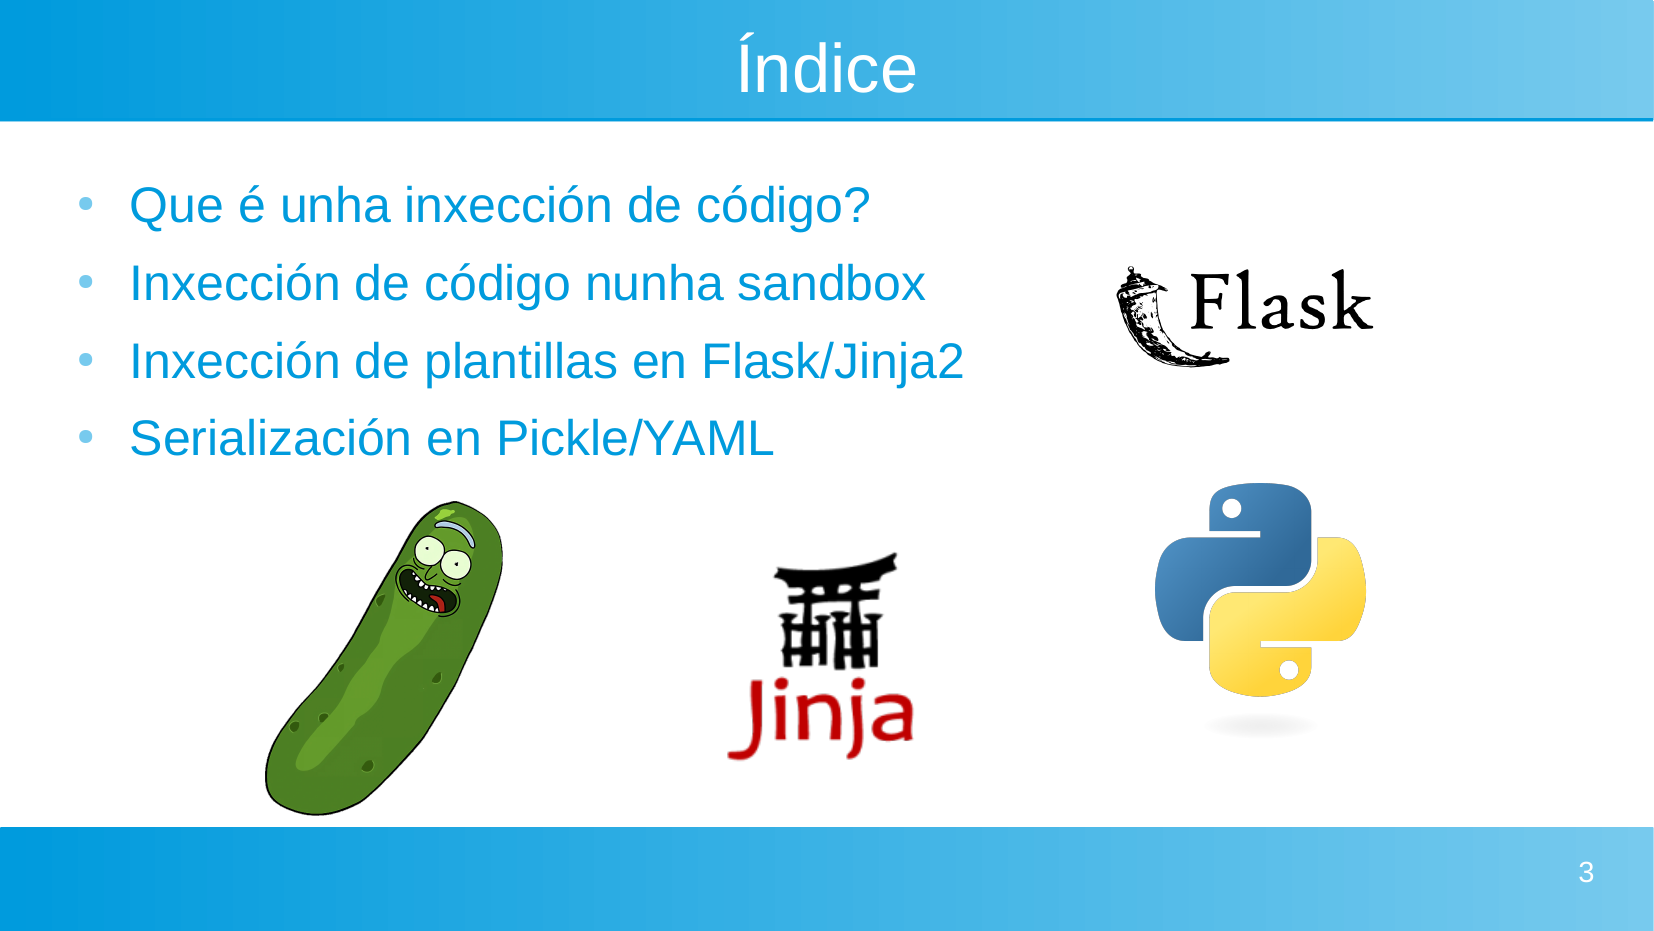

# Índice
Que é unha inxección de código?
Inxección de código nunha sandbox
Inxección de plantillas en Flask/Jinja2
Serialización en Pickle/YAML
3